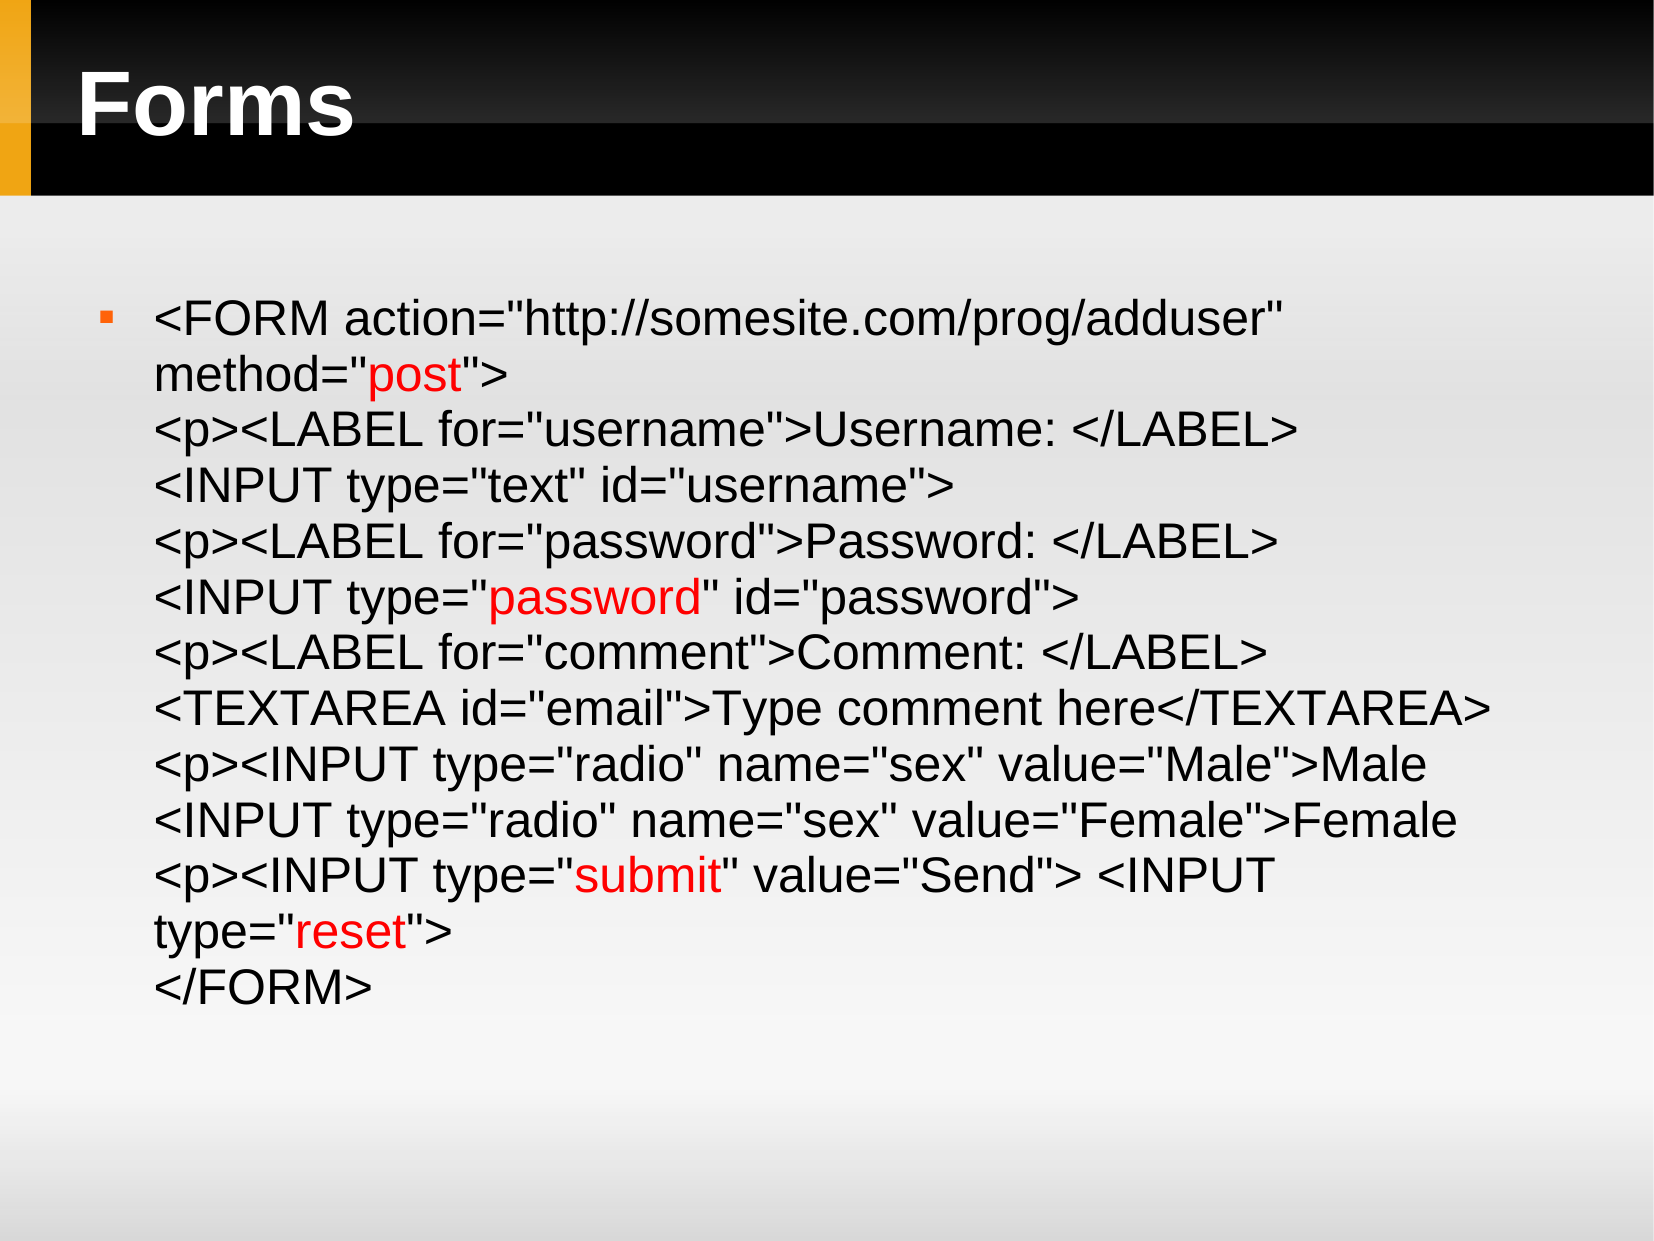

# Forms
<FORM action="http://somesite.com/prog/adduser" method="post">
<p><LABEL for="username">Username: </LABEL>
<INPUT type="text" id="username">
<p><LABEL for="password">Password: </LABEL>
<INPUT type="password" id="password">
<p><LABEL for="comment">Comment: </LABEL>
<TEXTAREA id="email">Type comment here</TEXTAREA>
<p><INPUT type="radio" name="sex" value="Male">Male
<INPUT type="radio" name="sex" value="Female">Female
<p><INPUT type="submit" value="Send"> <INPUT type="reset">
</FORM>